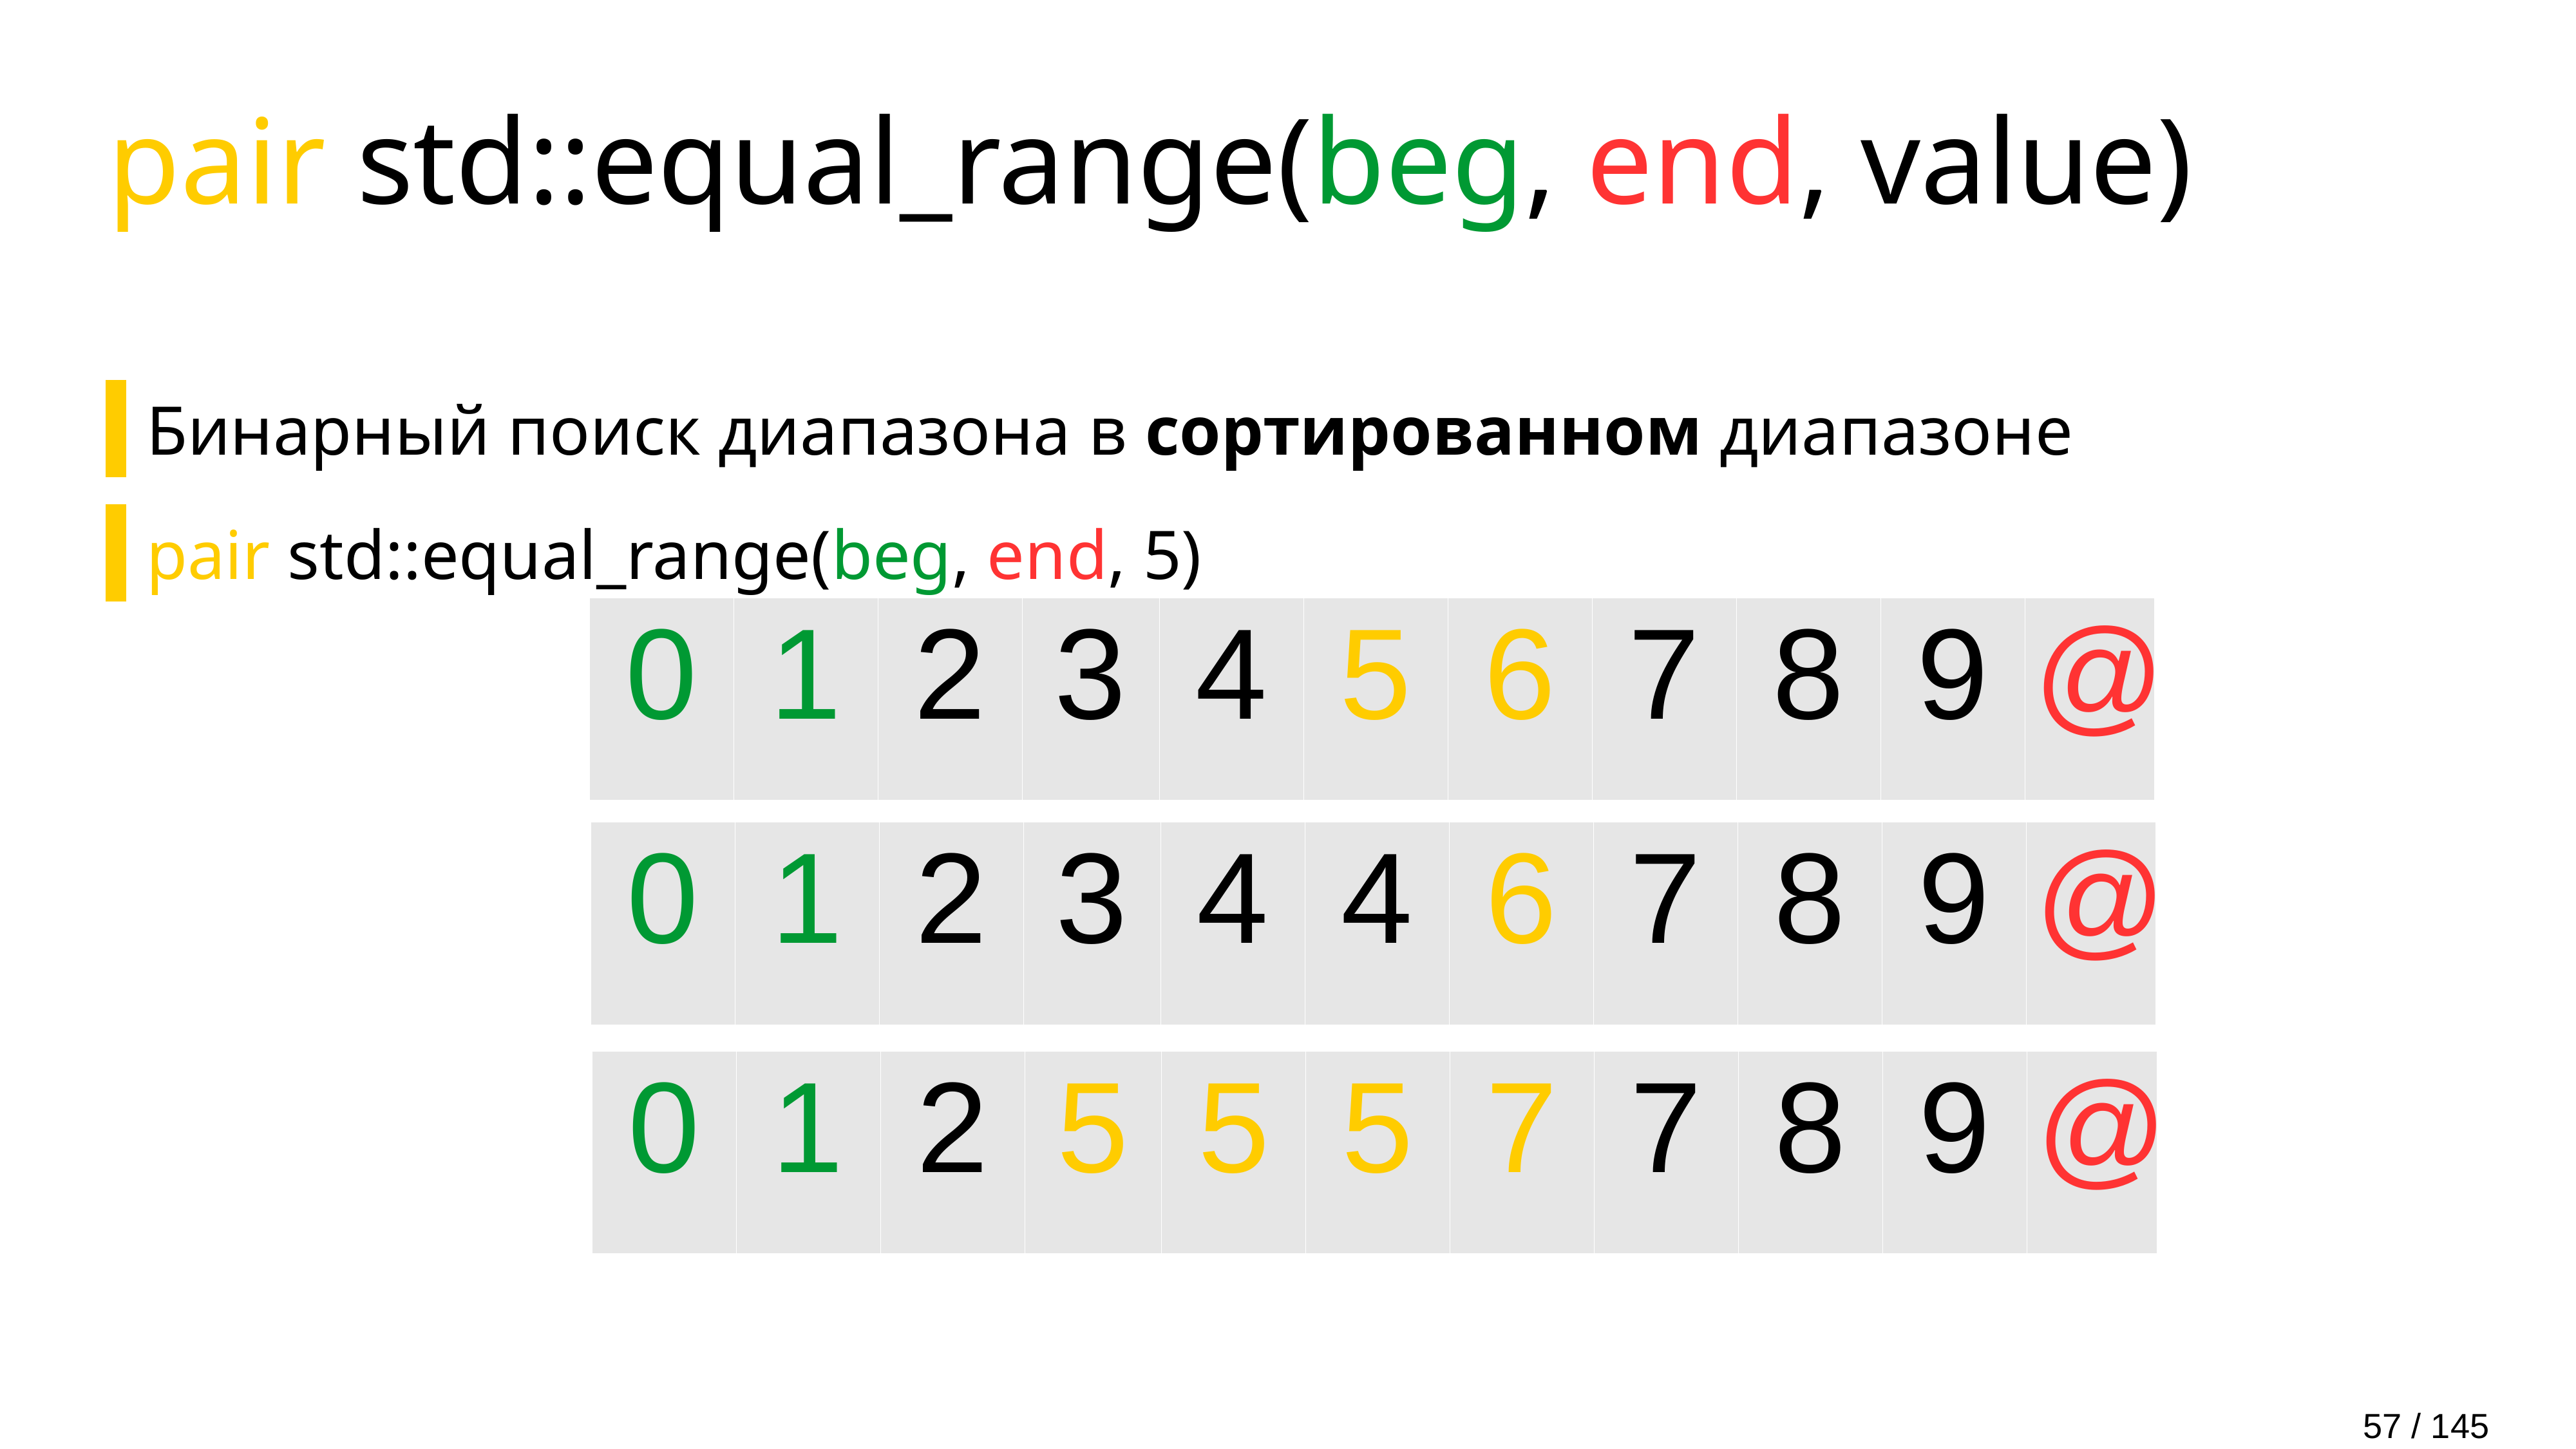

# pair std::equal_range(beg, end, value)
 Бинарный поиск диапазона в сортированном диапазоне
 pair std::equal_range(beg, end, 5)
| 0 | 1 | 2 | 3 | 4 | 5 | 6 | 7 | 8 | 9 | @ |
| --- | --- | --- | --- | --- | --- | --- | --- | --- | --- | --- |
| 0 | 1 | 2 | 3 | 4 | 4 | 6 | 7 | 8 | 9 | @ |
| --- | --- | --- | --- | --- | --- | --- | --- | --- | --- | --- |
| 0 | 1 | 2 | 5 | 5 | 5 | 7 | 7 | 8 | 9 | @ |
| --- | --- | --- | --- | --- | --- | --- | --- | --- | --- | --- |